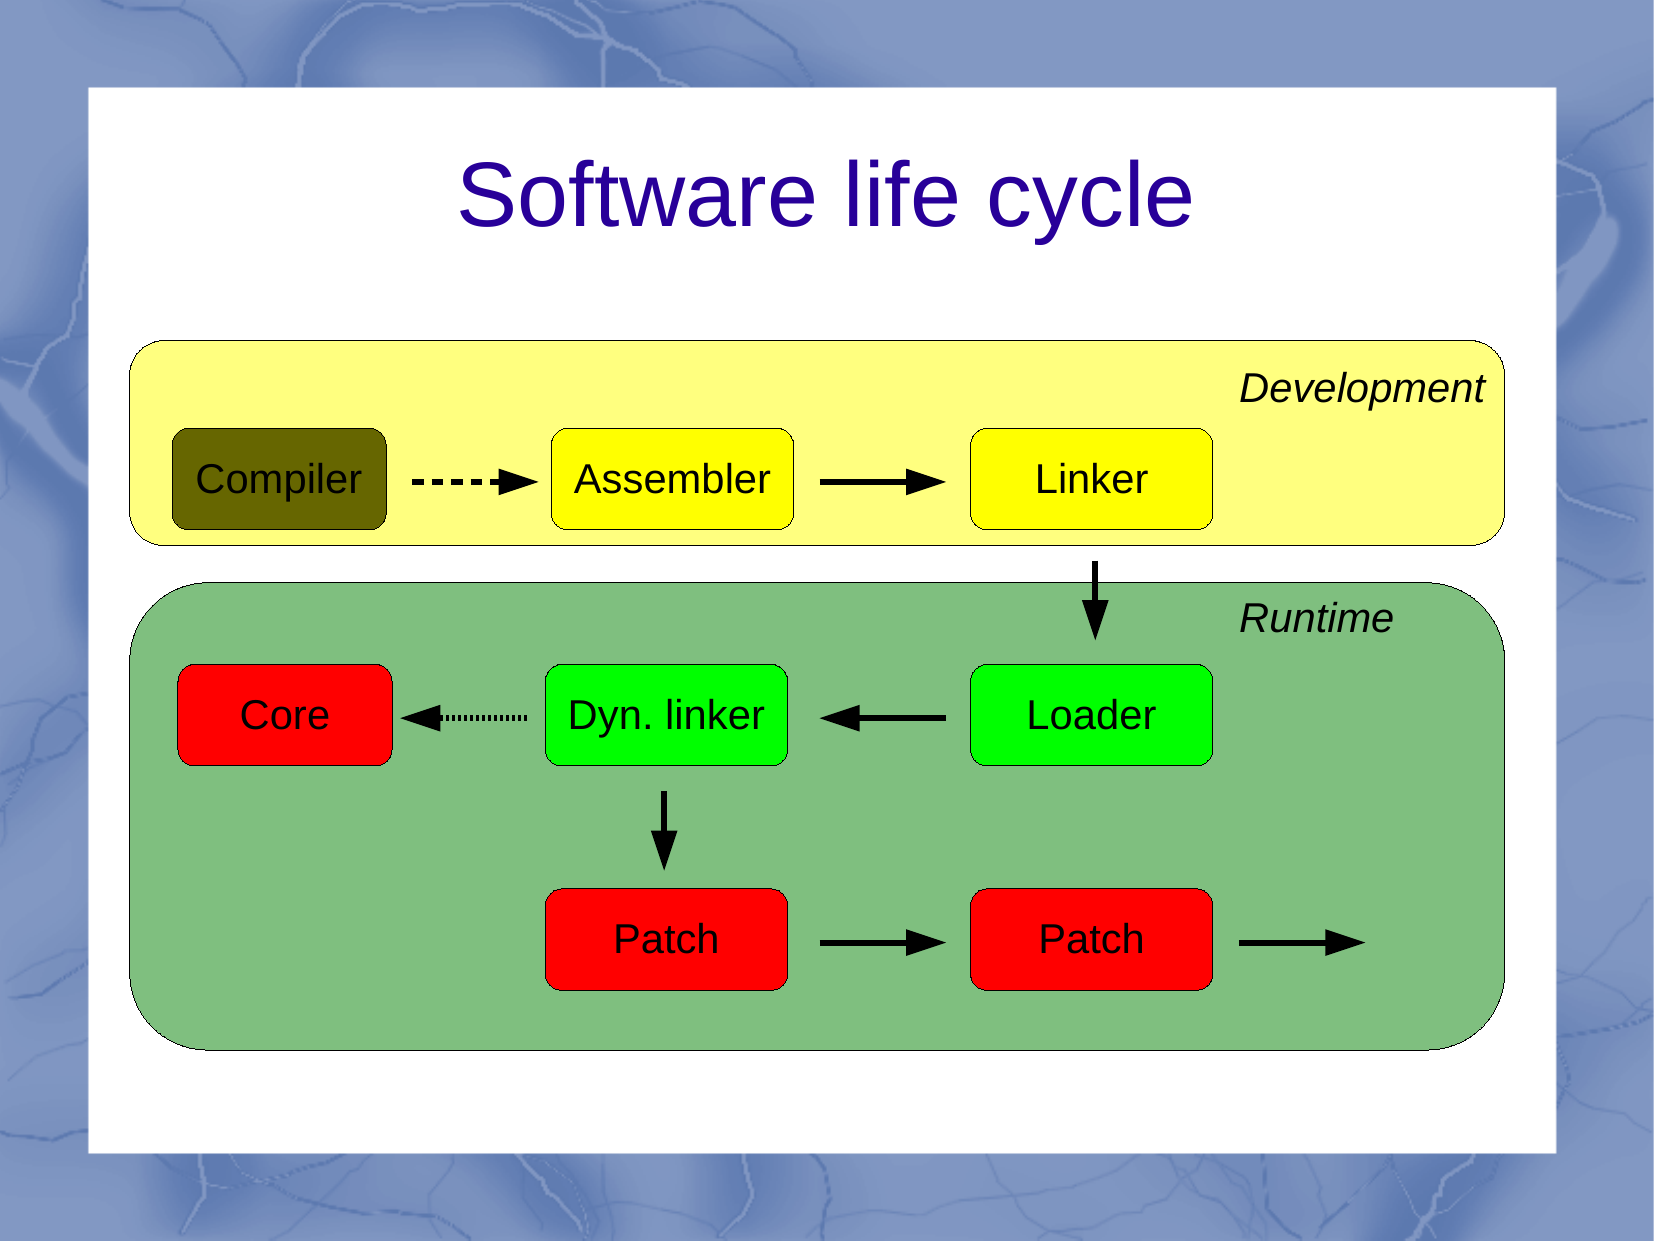

# Software life cycle
Development
Compiler
Assembler
Linker
Runtime
Core
Dyn. linker
Loader
Patch
Patch